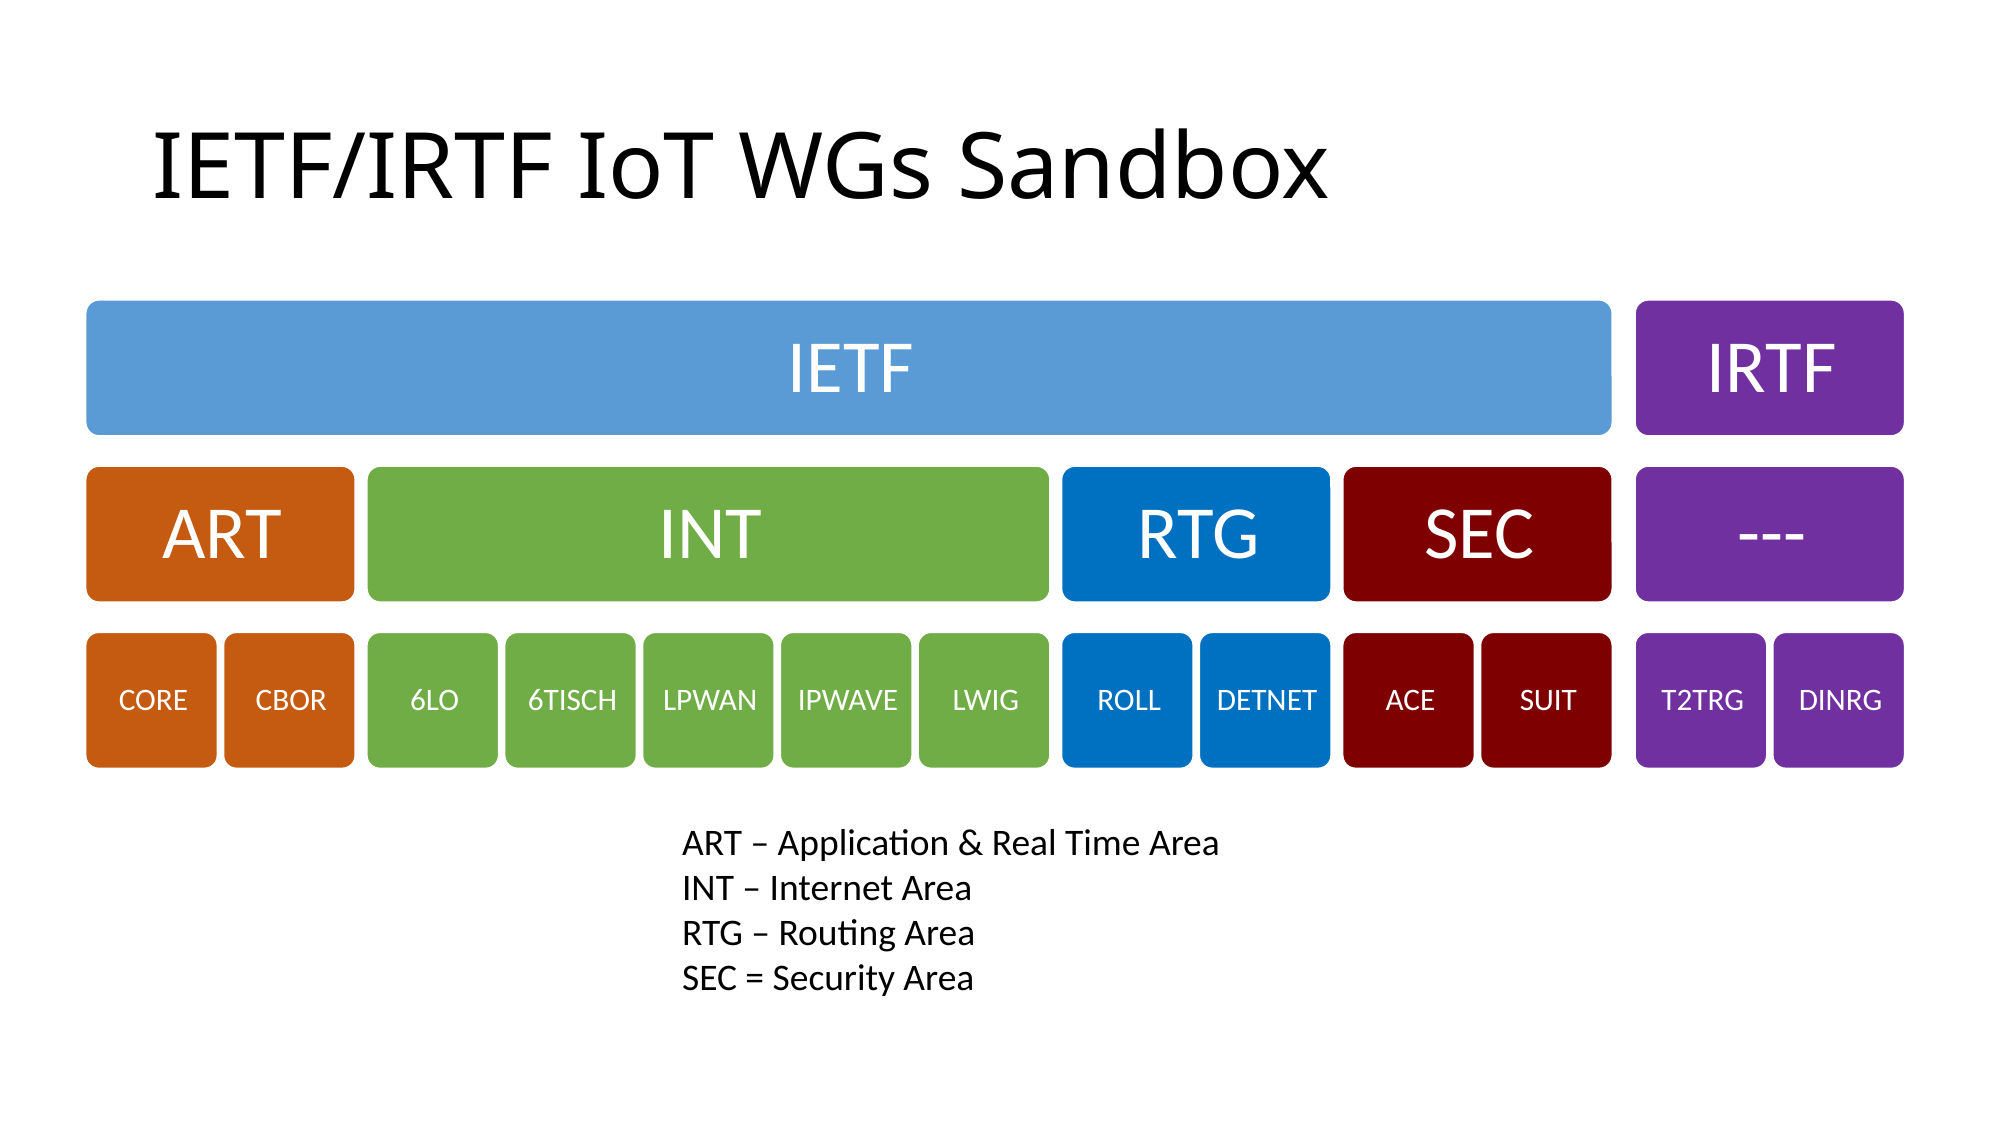

# IETF/IRTF IoT WGs Sandbox
IETF
IRTF
ART
INT
RTG
SEC
---
CORE
CBOR
6LO
6TISCH
LPWAN
IPWAVE
LWIG
ROLL
DETNET
ACE
SUIT
T2TRG
DINRG
ART – Application & Real Time Area
INT – Internet Area
RTG – Routing Area
SEC = Security Area